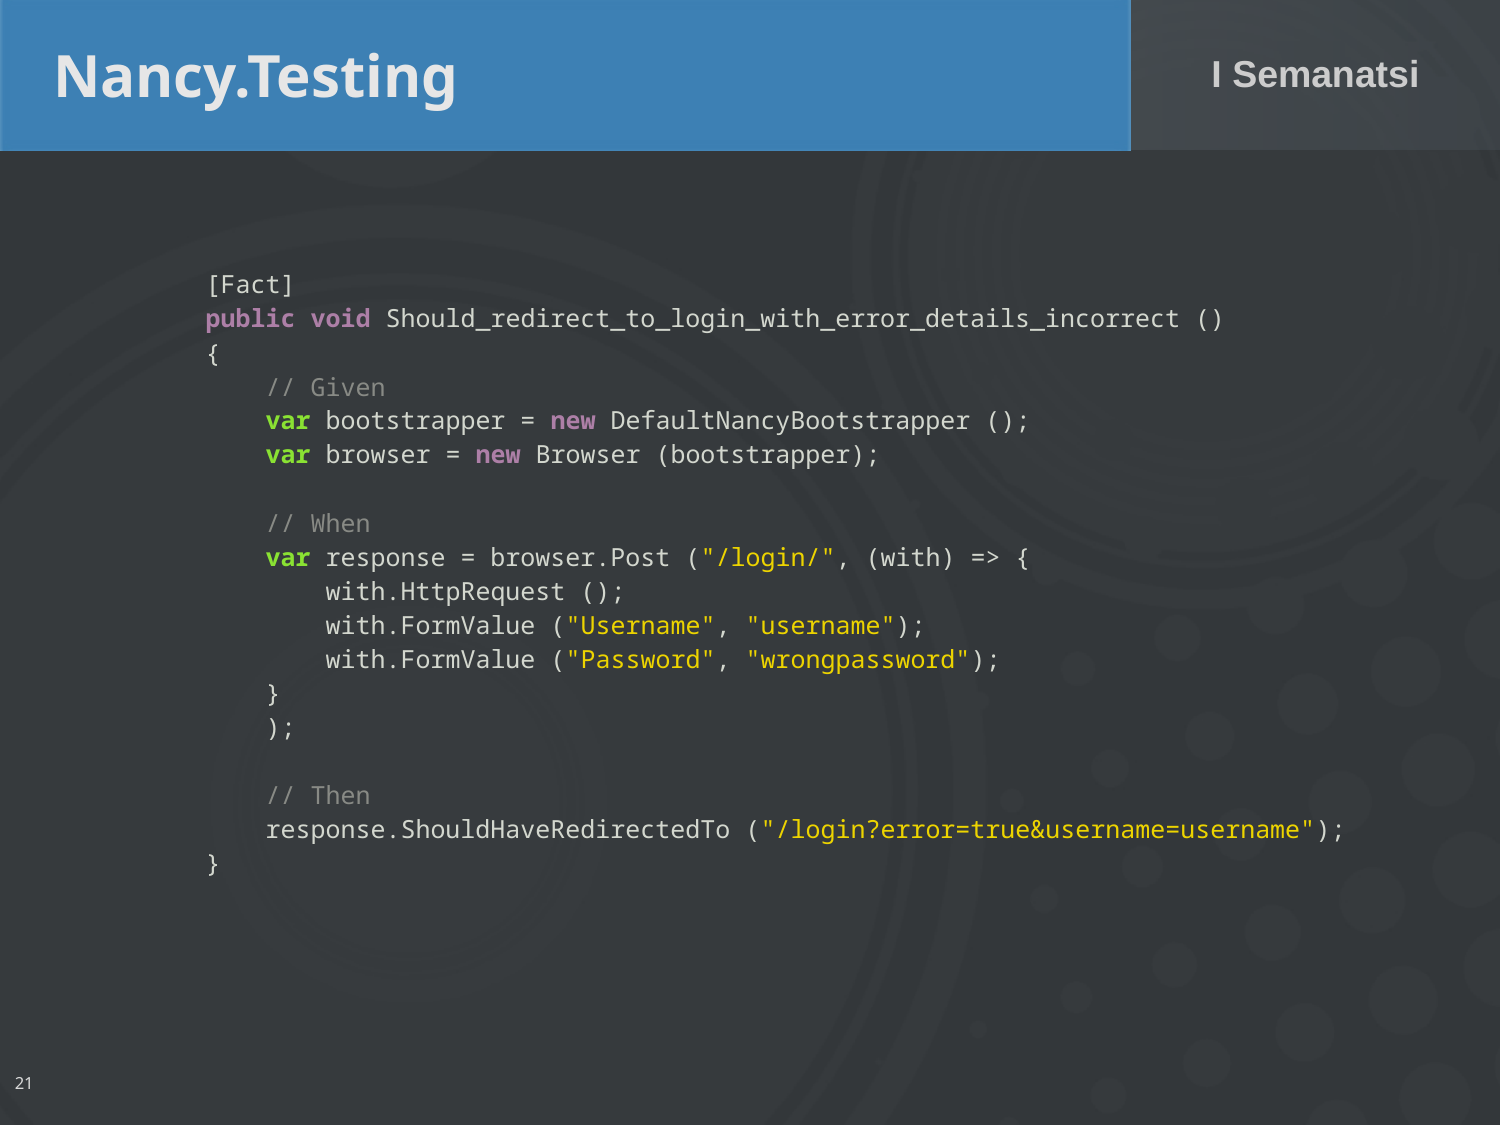

# Nancy.Testing
 [Fact]
 public void Should_redirect_to_login_with_error_details_incorrect ()
 {
 // Given
 var bootstrapper = new DefaultNancyBootstrapper ();
 var browser = new Browser (bootstrapper);
 // When
 var response = browser.Post ("/login/", (with) => {
 with.HttpRequest ();
 with.FormValue ("Username", "username");
 with.FormValue ("Password", "wrongpassword");
 }
 );
 // Then
 response.ShouldHaveRedirectedTo ("/login?error=true&username=username");
 }
21